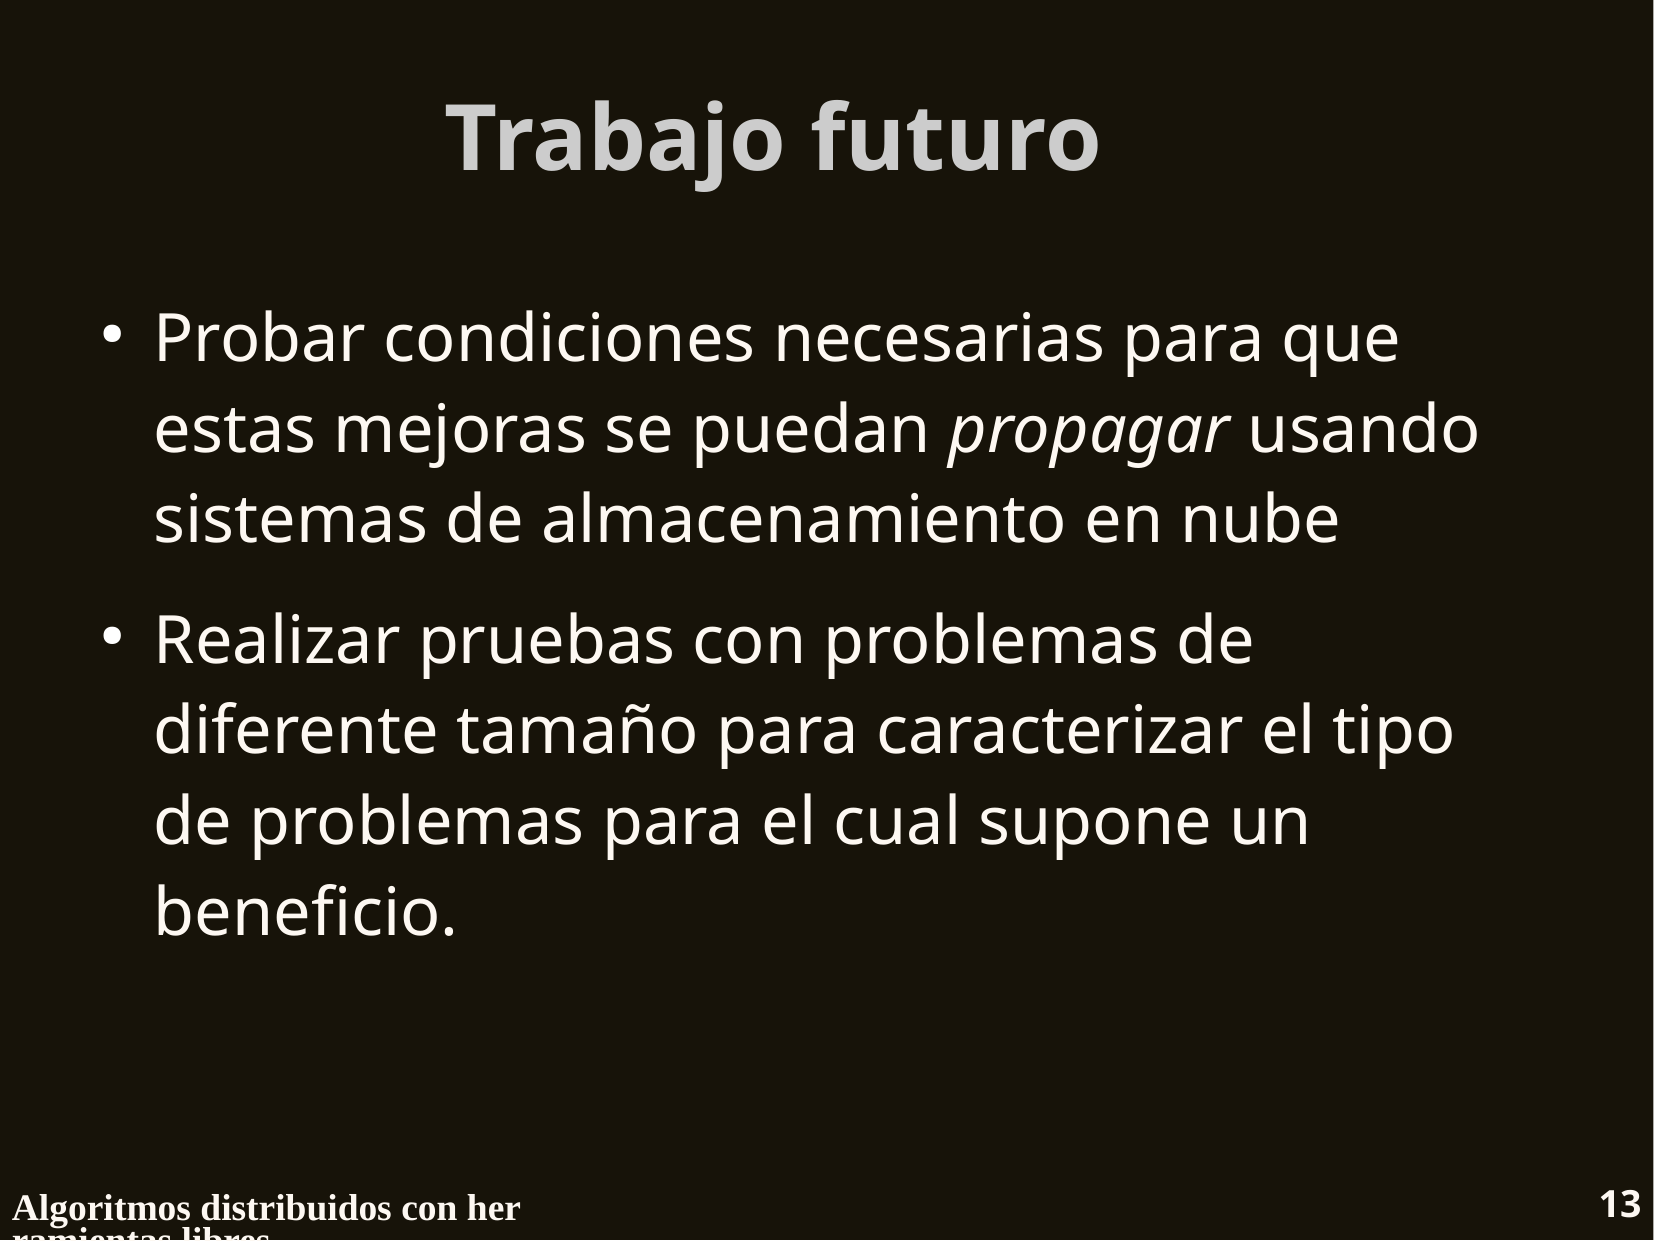

# Trabajo futuro
Probar condiciones necesarias para que estas mejoras se puedan propagar usando sistemas de almacenamiento en nube
Realizar pruebas con problemas de diferente tamaño para caracterizar el tipo de problemas para el cual supone un beneficio.
Algoritmos distribuidos con herramientas libres
13